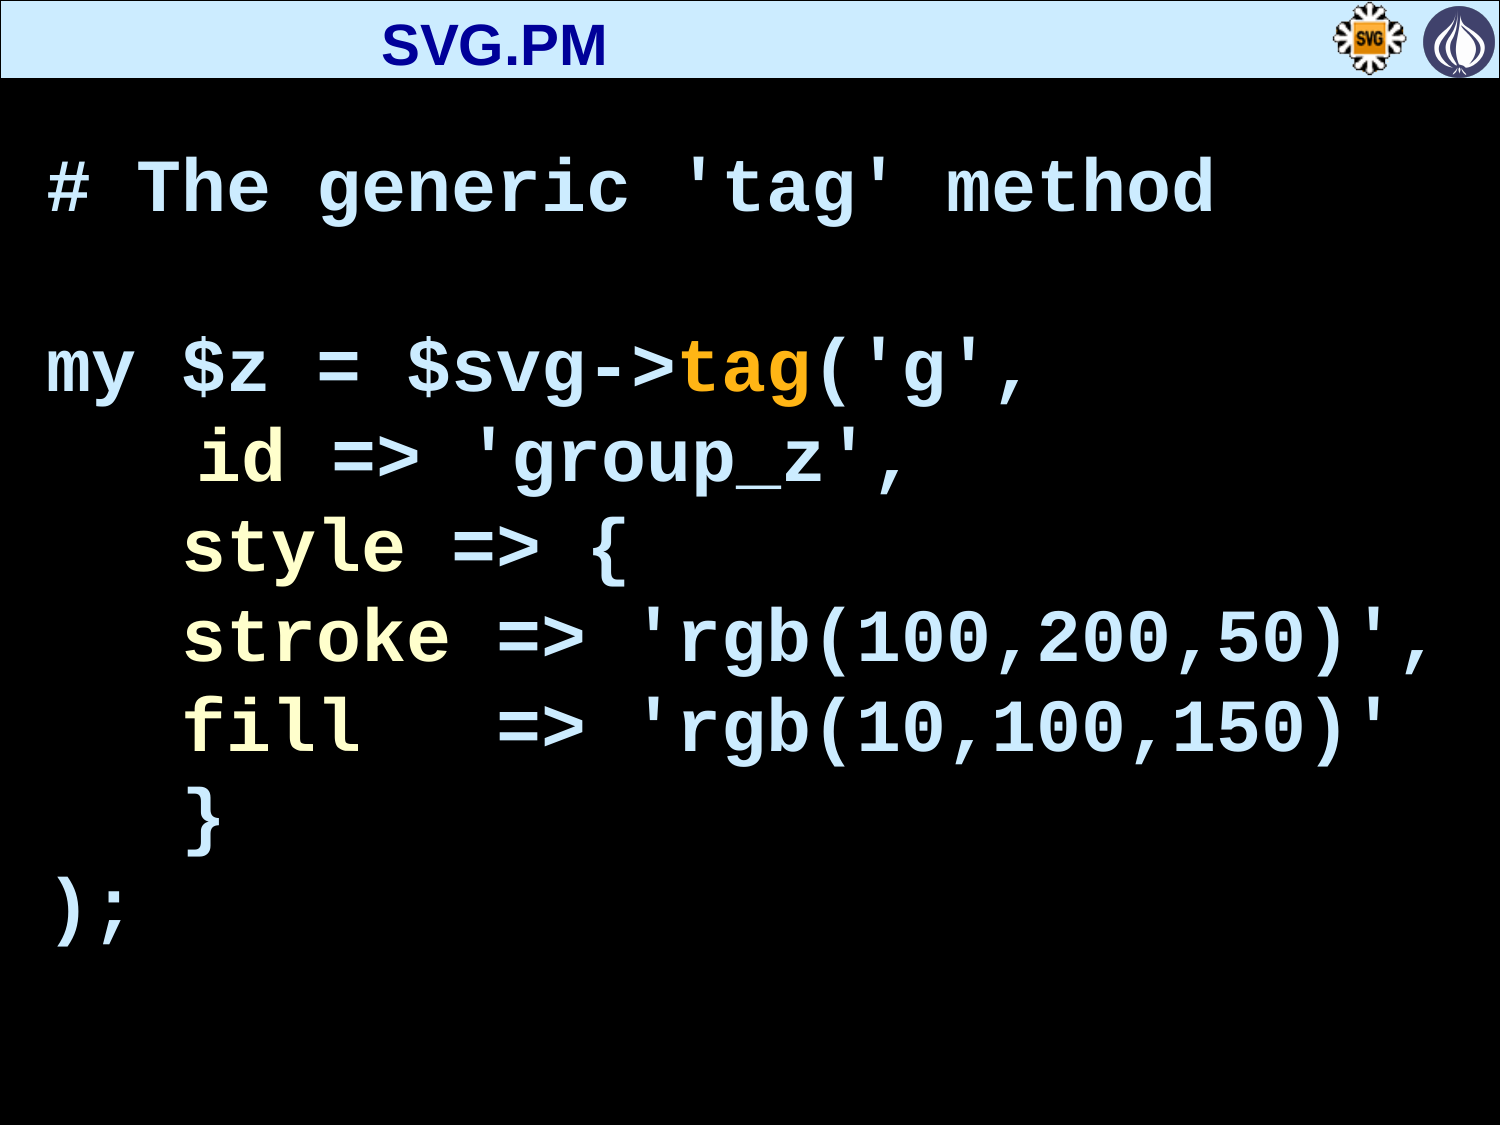

SVG.PM
# The generic 'tag' method
my $z = $svg->tag('g',
	id => 'group_z',
 style => {
 stroke => 'rgb(100,200,50)',
 fill => 'rgb(10,100,150)'
 }
);